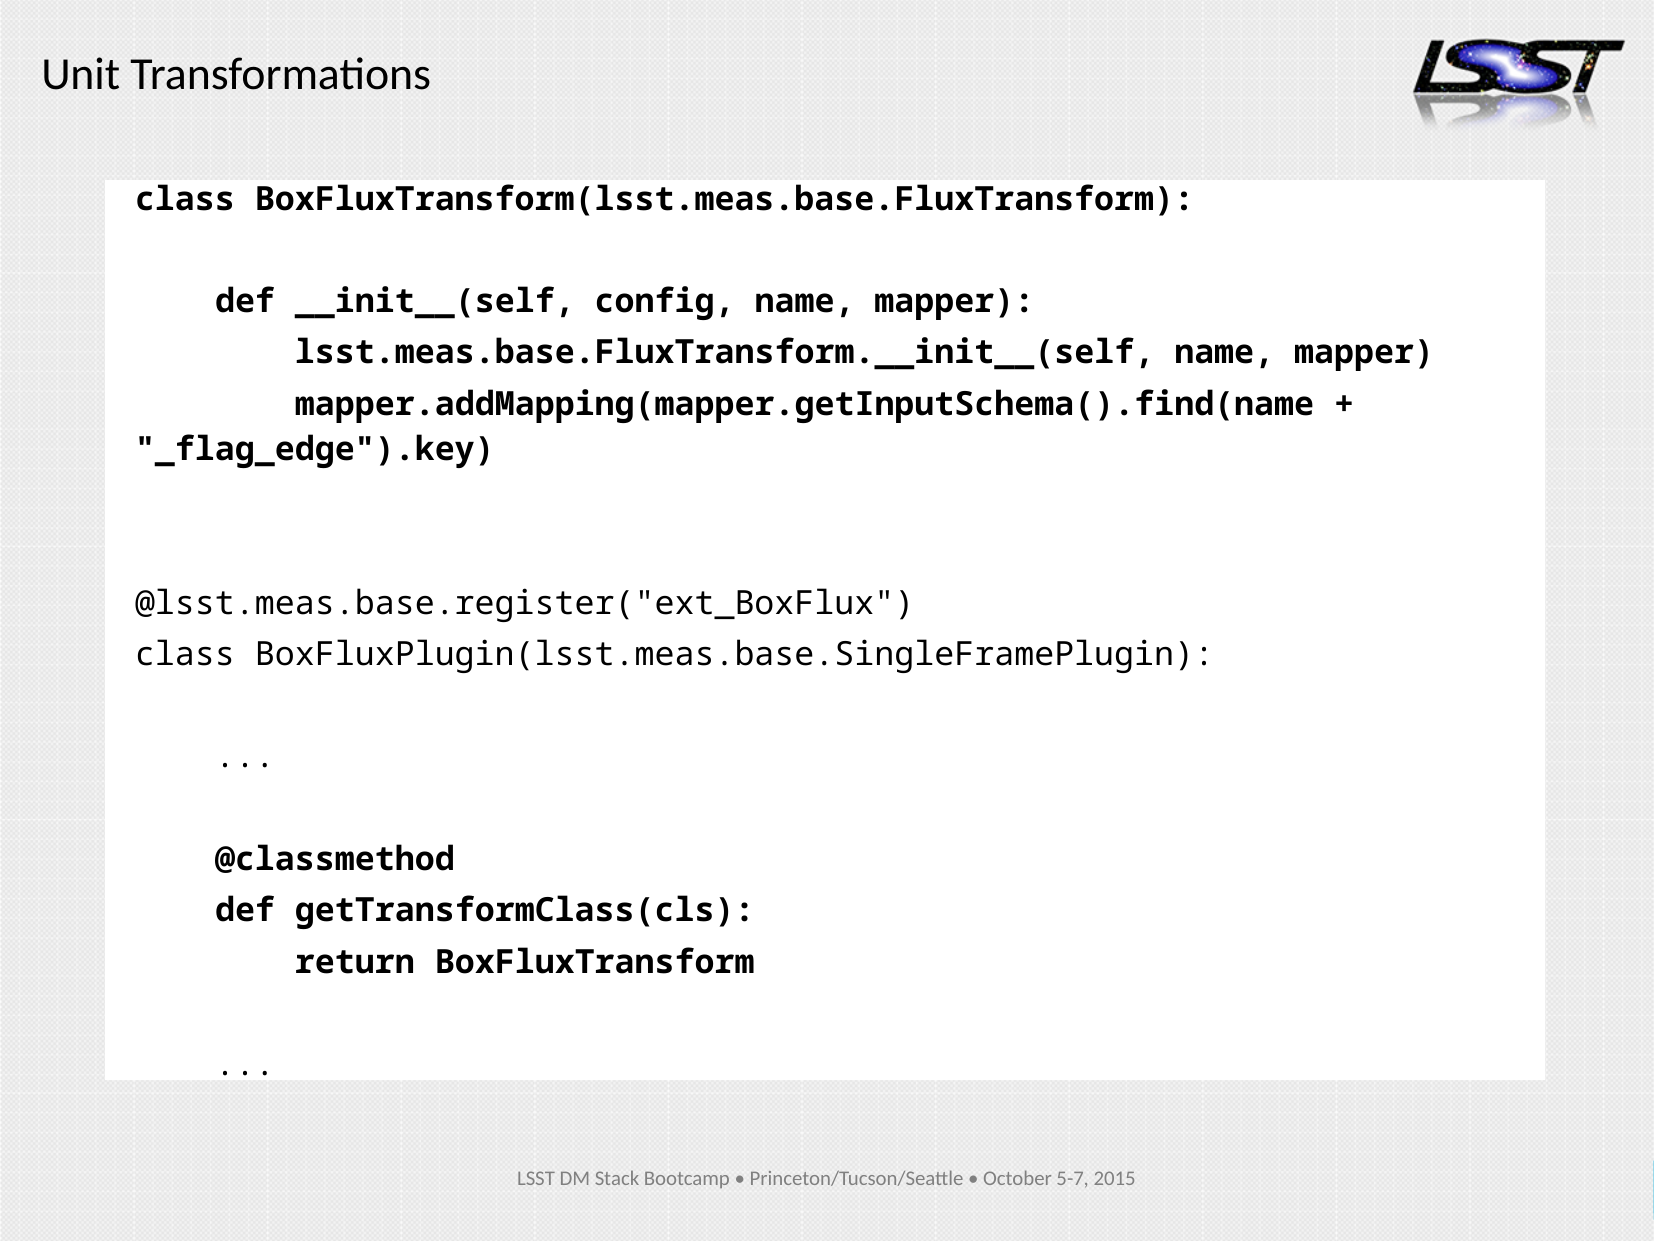

# Unit Transformations
class BoxFluxTransform(lsst.meas.base.FluxTransform):
 def __init__(self, config, name, mapper):
 lsst.meas.base.FluxTransform.__init__(self, name, mapper)
 mapper.addMapping(mapper.getInputSchema().find(name + "_flag_edge").key)
@lsst.meas.base.register("ext_BoxFlux")
class BoxFluxPlugin(lsst.meas.base.SingleFramePlugin):
 ...
 @classmethod
 def getTransformClass(cls):
 return BoxFluxTransform
 ...